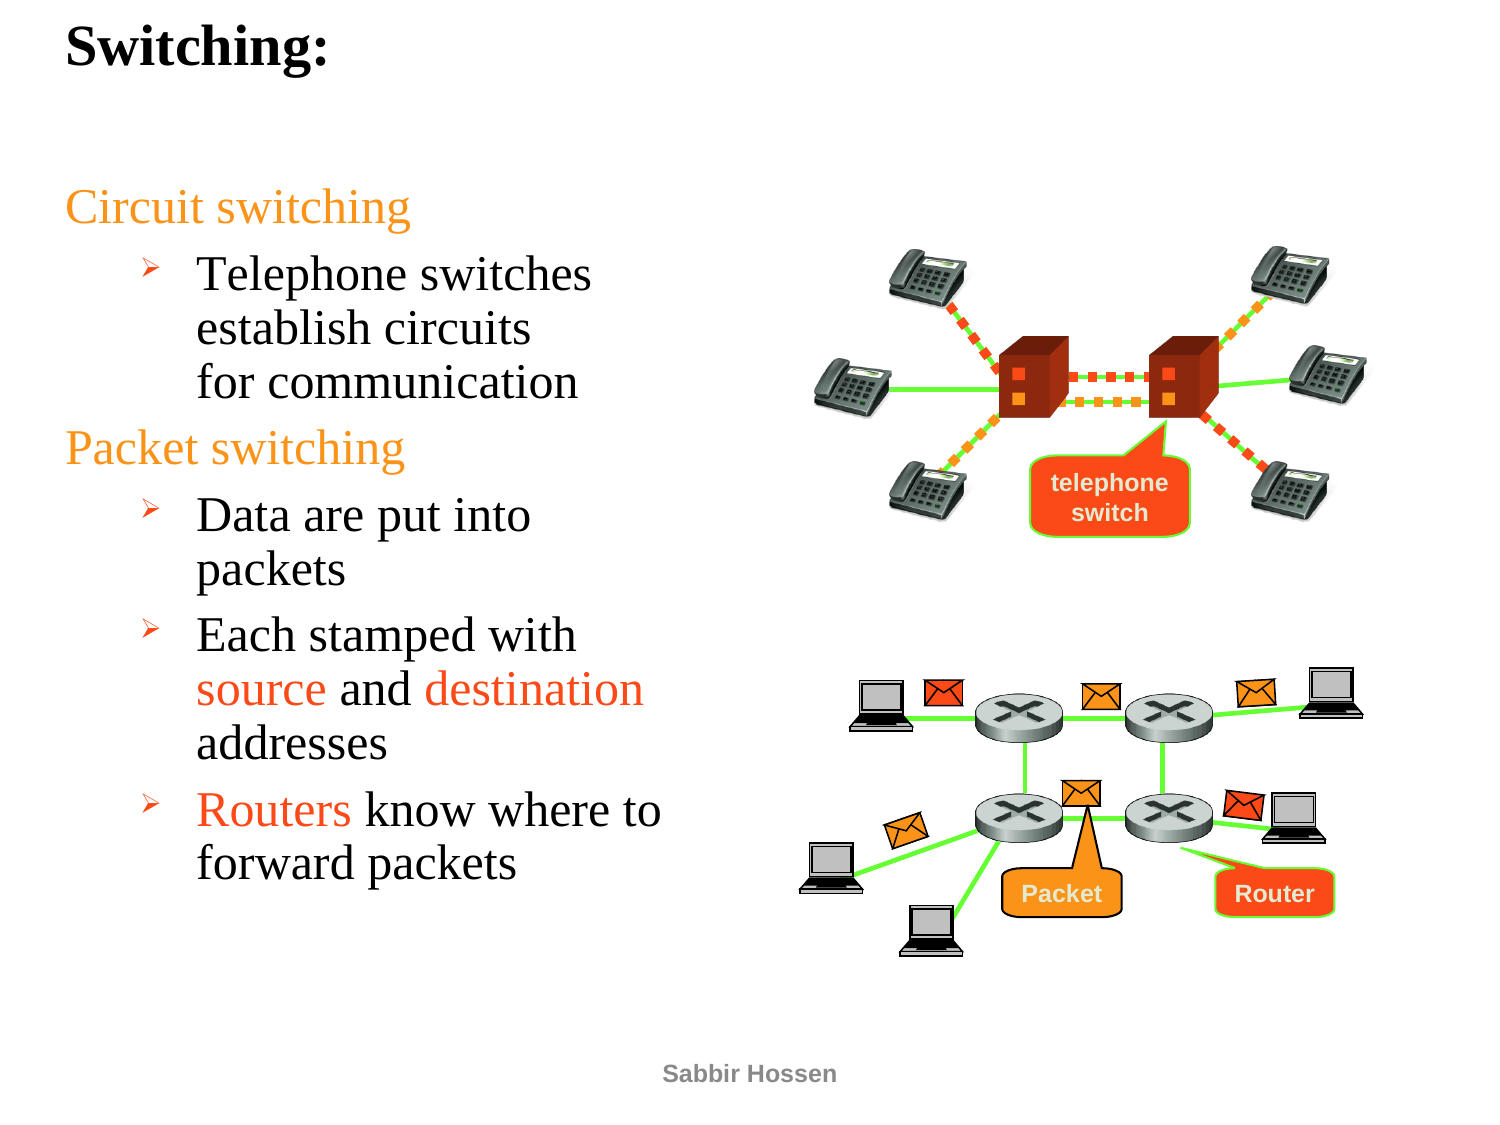

# Switching:
Circuit switching
Telephone switches
establish circuits
for communication
Packet switching
Data are put into
packets
Each stamped with
source and destination
addresses
Routers know where to
forward packets
telephone
switch
Packet
Router
Sabbir Hossen